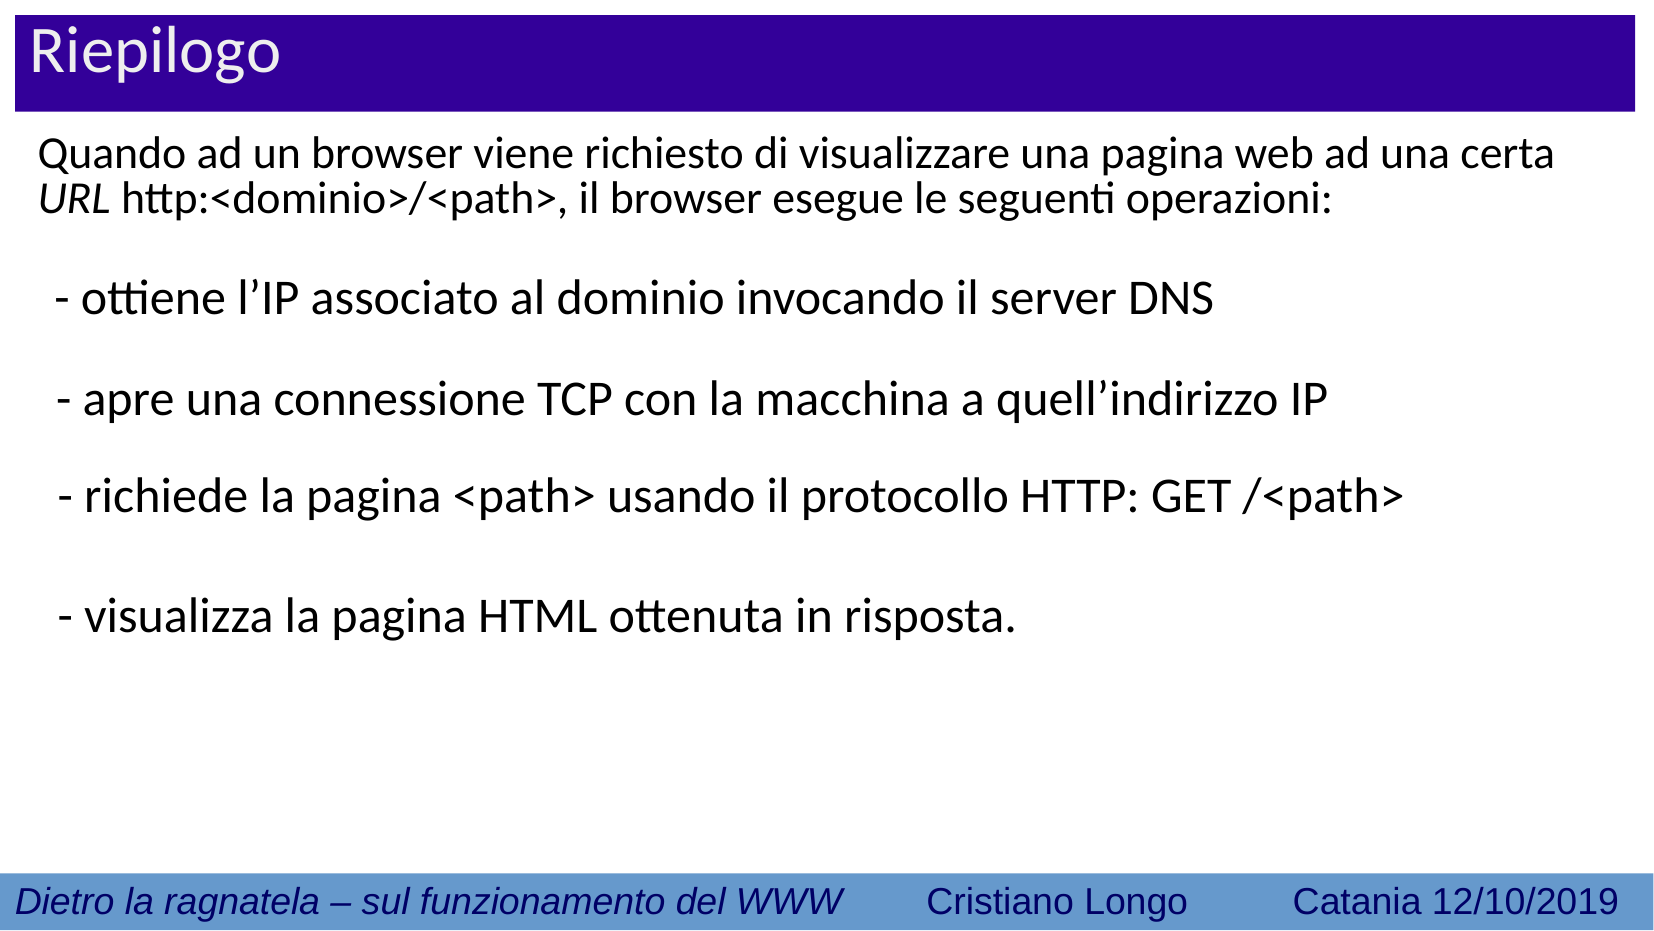

Riepilogo
Quando ad un browser viene richiesto di visualizzare una pagina web ad una certa URL http:<dominio>/<path>, il browser esegue le seguenti operazioni:
- ottiene l’IP associato al dominio invocando il server DNS
- apre una connessione TCP con la macchina a quell’indirizzo IP
- richiede la pagina <path> usando il protocollo HTTP: GET /<path>
- visualizza la pagina HTML ottenuta in risposta.
Dietro la ragnatela – sul funzionamento del WWW Cristiano Longo Catania 12/10/2019